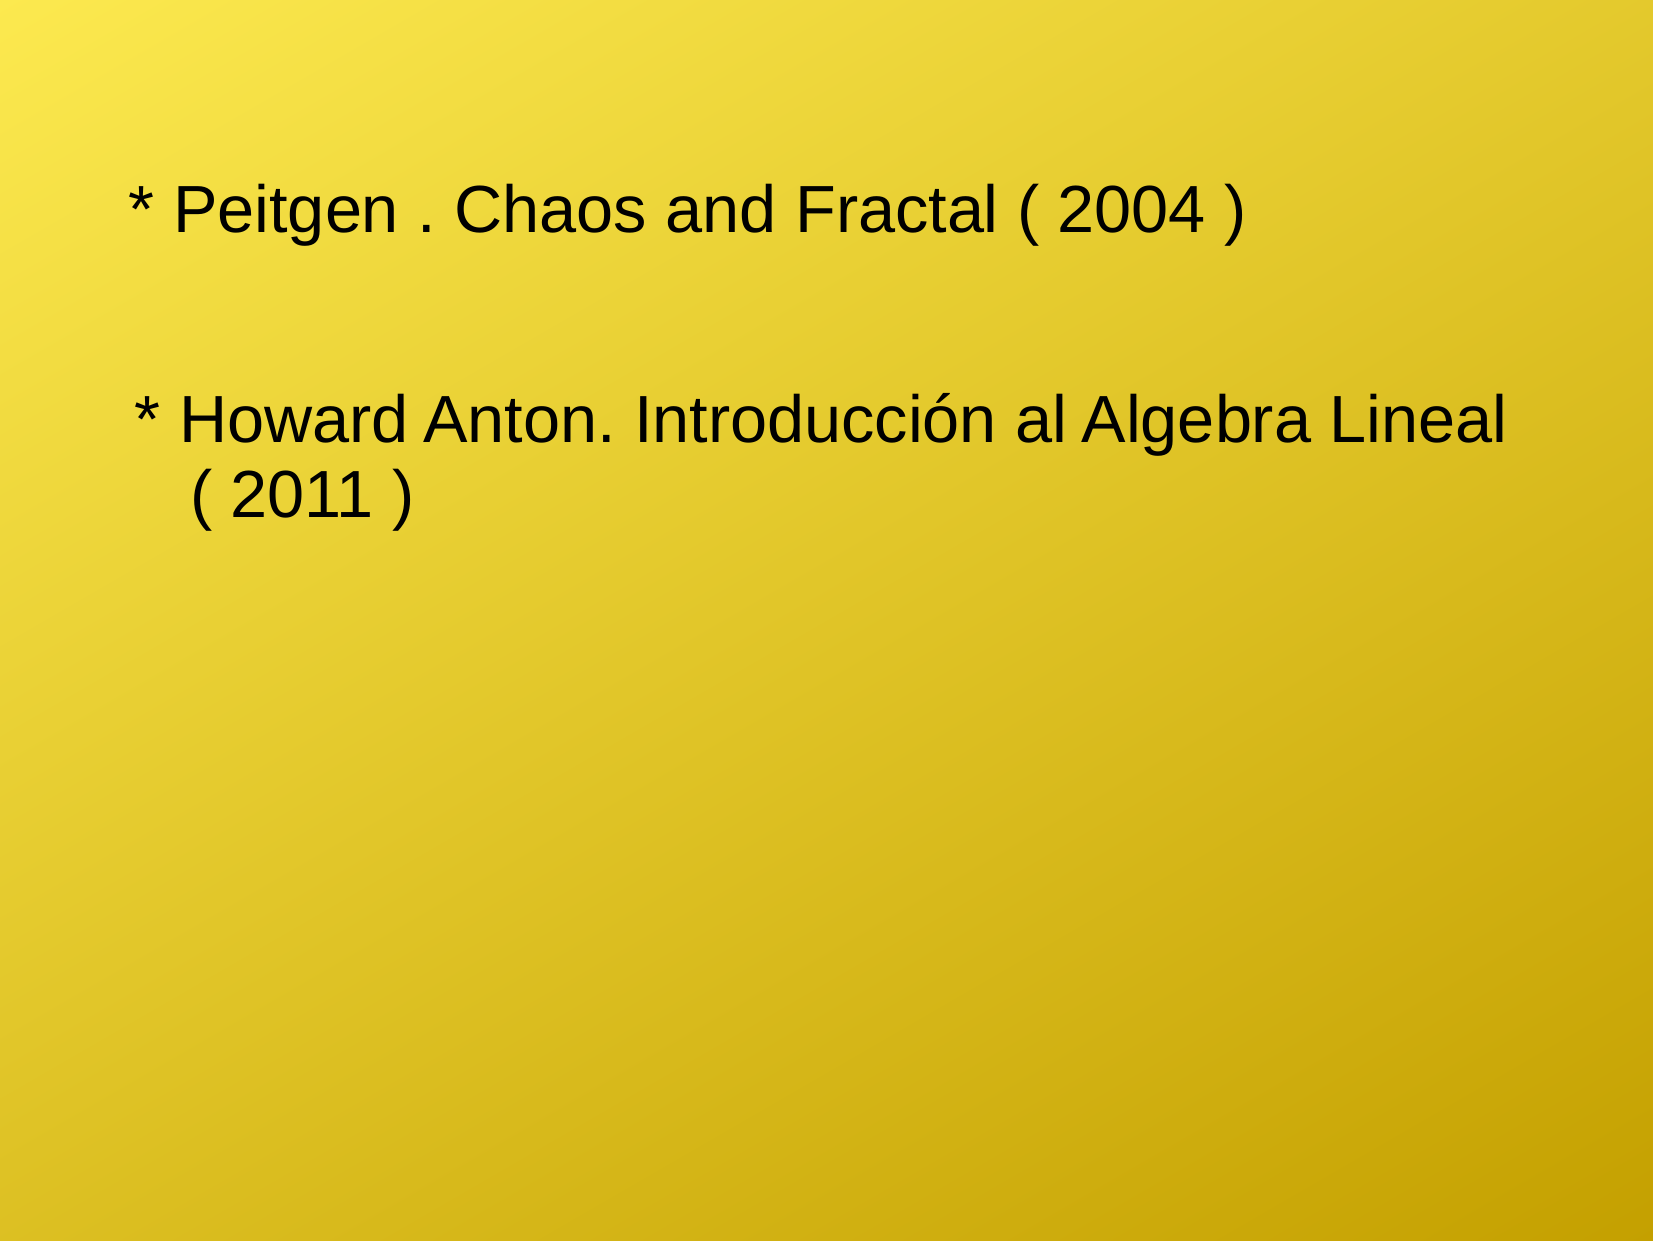

* Peitgen . Chaos and Fractal ( 2004 )
* Howard Anton. Introducción al Algebra Lineal
 ( 2011 )